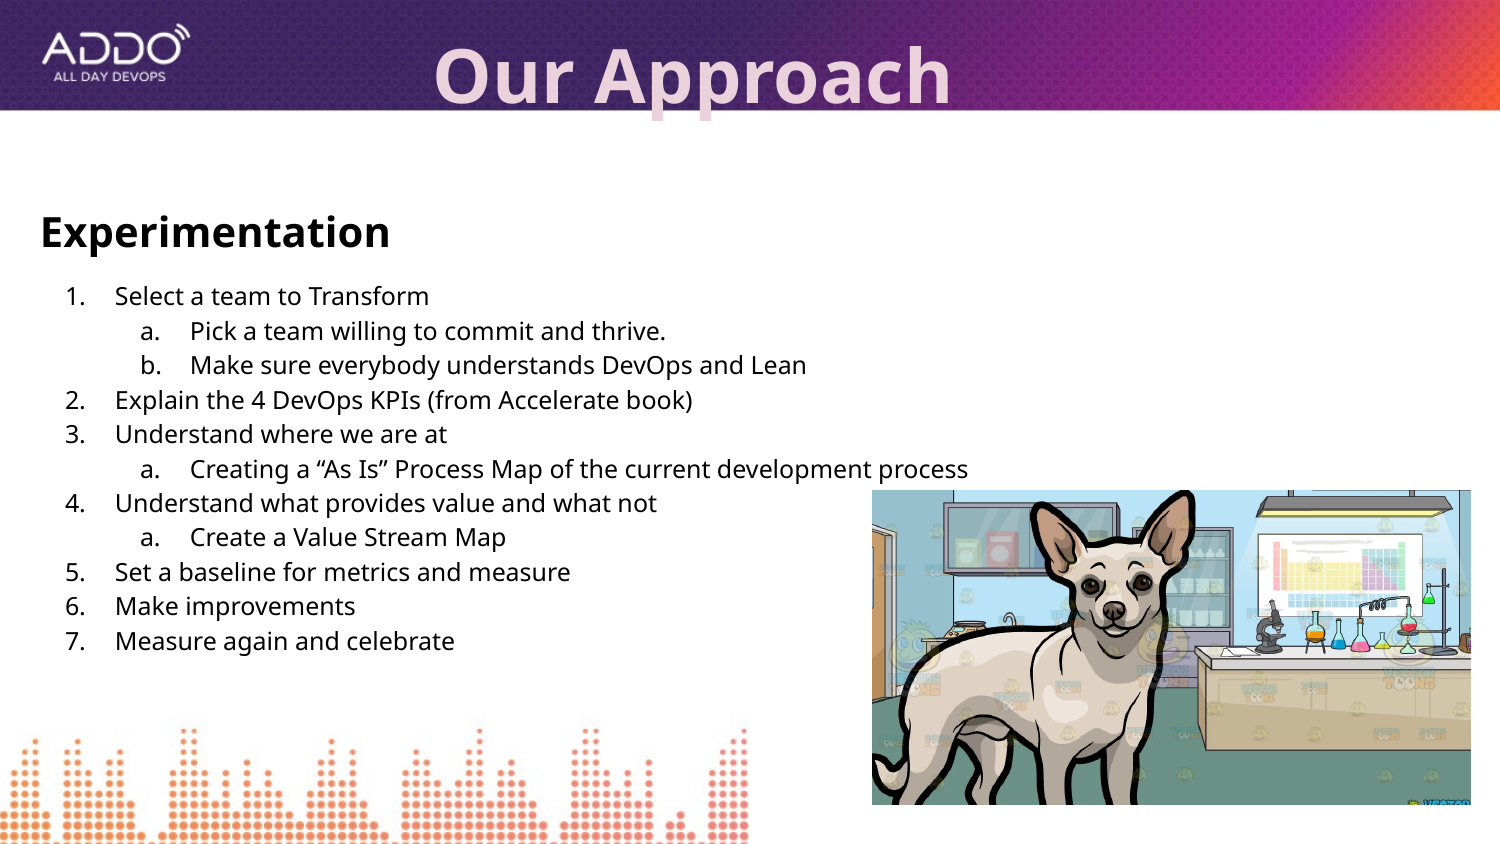

Our Approach
Experimentation
Select a team to Transform
Pick a team willing to commit and thrive.
Make sure everybody understands DevOps and Lean
Explain the 4 DevOps KPIs (from Accelerate book)
Understand where we are at
Creating a “As Is” Process Map of the current development process
Understand what provides value and what not
Create a Value Stream Map
Set a baseline for metrics and measure
Make improvements
Measure again and celebrate